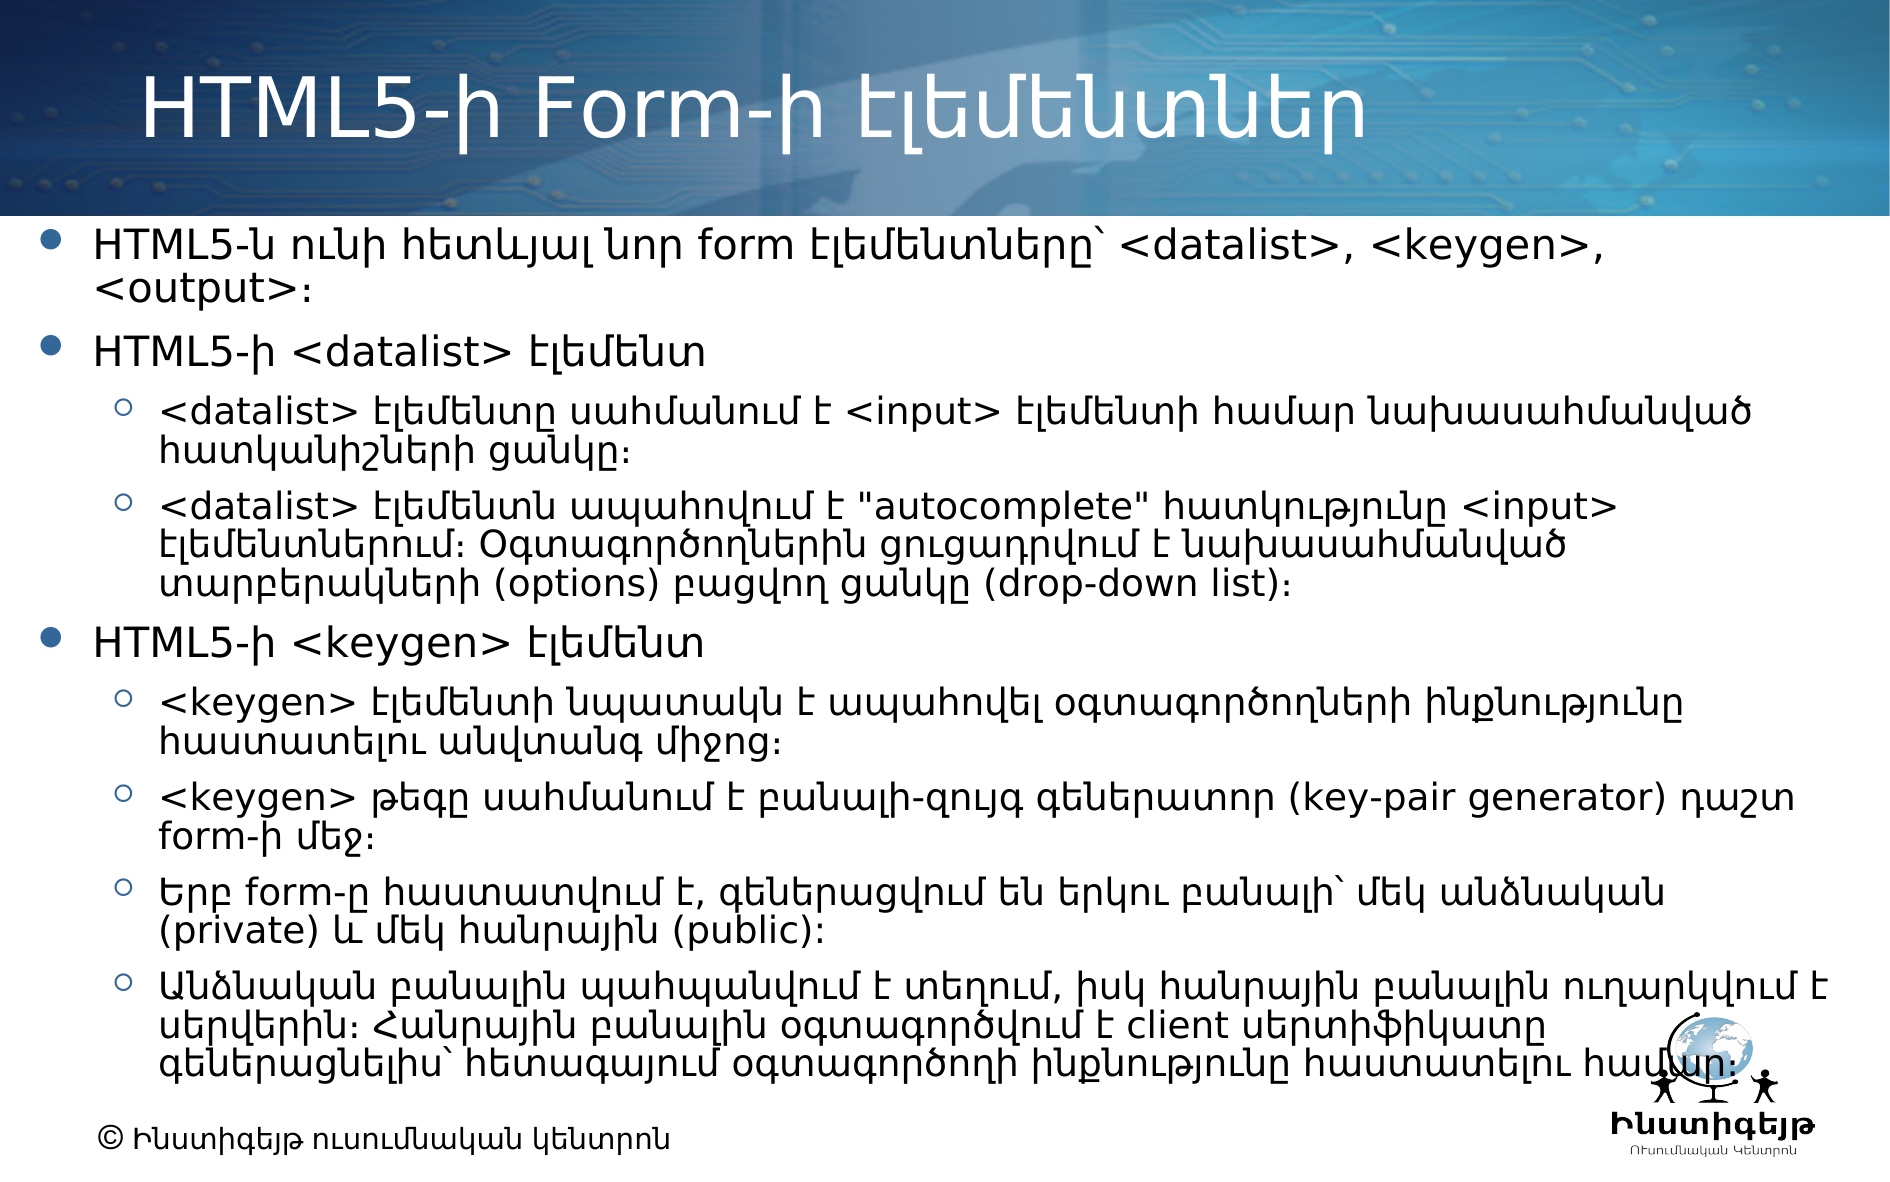

HTML5-ի Form-ի էլեմենտներ
# HTML5-ն ունի հետևյալ նոր form էլեմենտները՝ <datalist>, <keygen>, <output>։
HTML5-ի <datalist> էլեմենտ
<datalist> էլեմենտը սահմանում է <input> էլեմենտի համար նախասահմանված հատկանիշների ցանկը։
<datalist> էլեմենտն ապահովում է "autocomplete" հատկությունը <input> էլեմենտներում։ Օգտագործողներին ցուցադրվում է նախասահմանված տարբերակների (options) բացվող ցանկը (drop-down list)։
HTML5-ի <keygen> էլեմենտ
<keygen> էլեմենտի նպատակն է ապահովել օգտագործողների ինքնությունը հաստատելու անվտանգ միջոց։
<keygen> թեգը սահմանում է բանալի-զույգ գեներատոր (key-pair generator) դաշտ form-ի մեջ։
Երբ form-ը հաստատվում է, գեներացվում են երկու բանալի՝ մեկ անձնական (private) և մեկ հանրային (public):
Անձնական բանալին պահպանվում է տեղում, իսկ հանրային բանալին ուղարկվում է սերվերին։ Հանրային բանալին օգտագործվում է client սերտիֆիկատը գեներացնելիս՝ հետագայում օգտագործողի ինքնությունը հաստատելու համար։